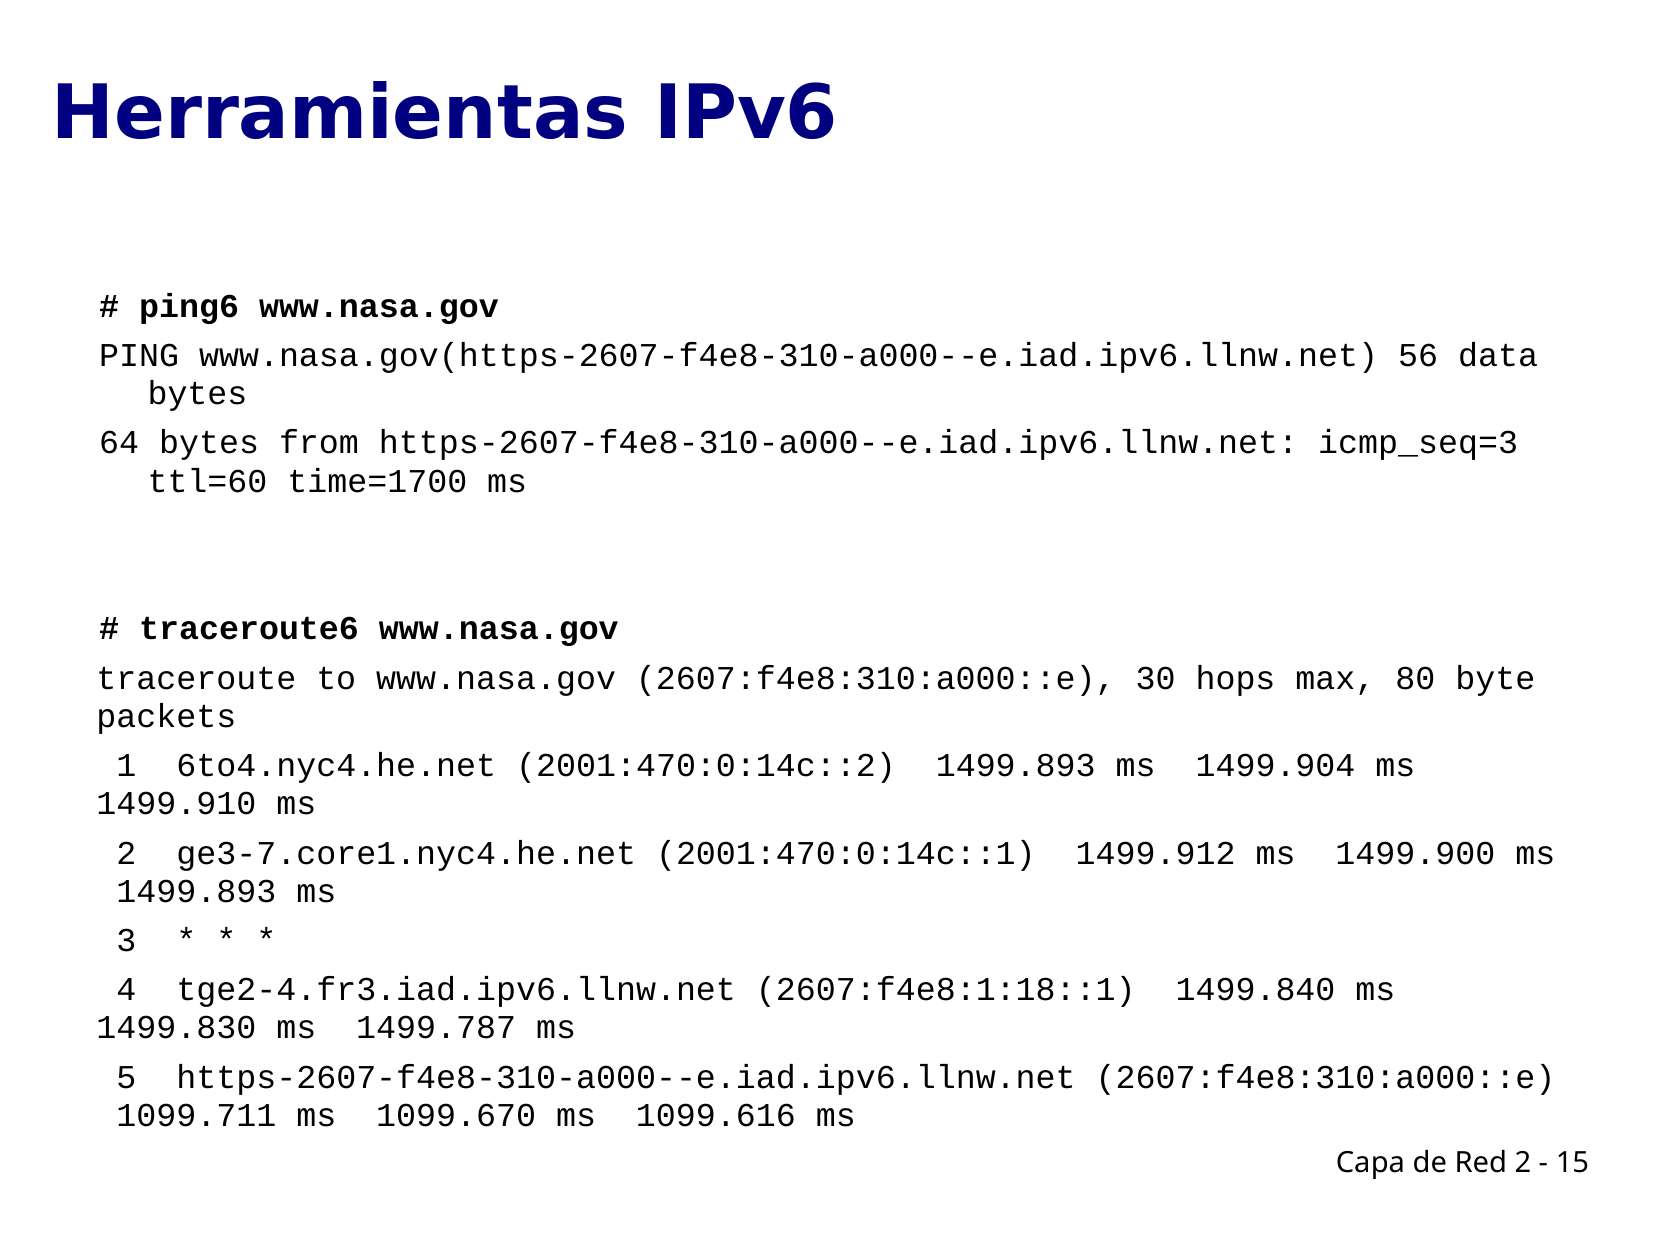

# Herramientas IPv6
# ping6 www.nasa.gov
PING www.nasa.gov(https-2607-f4e8-310-a000--e.iad.ipv6.llnw.net) 56 data bytes
64 bytes from https-2607-f4e8-310-a000--e.iad.ipv6.llnw.net: icmp_seq=3 ttl=60 time=1700 ms
# traceroute6 www.nasa.gov
traceroute to www.nasa.gov (2607:f4e8:310:a000::e), 30 hops max, 80 byte packets
 1 6to4.nyc4.he.net (2001:470:0:14c::2) 1499.893 ms 1499.904 ms 1499.910 ms
 2 ge3-7.core1.nyc4.he.net (2001:470:0:14c::1) 1499.912 ms 1499.900 ms 1499.893 ms
 3 * * *
 4 tge2-4.fr3.iad.ipv6.llnw.net (2607:f4e8:1:18::1) 1499.840 ms 1499.830 ms 1499.787 ms
 5 https-2607-f4e8-310-a000--e.iad.ipv6.llnw.net (2607:f4e8:310:a000::e) 1099.711 ms 1099.670 ms 1099.616 ms